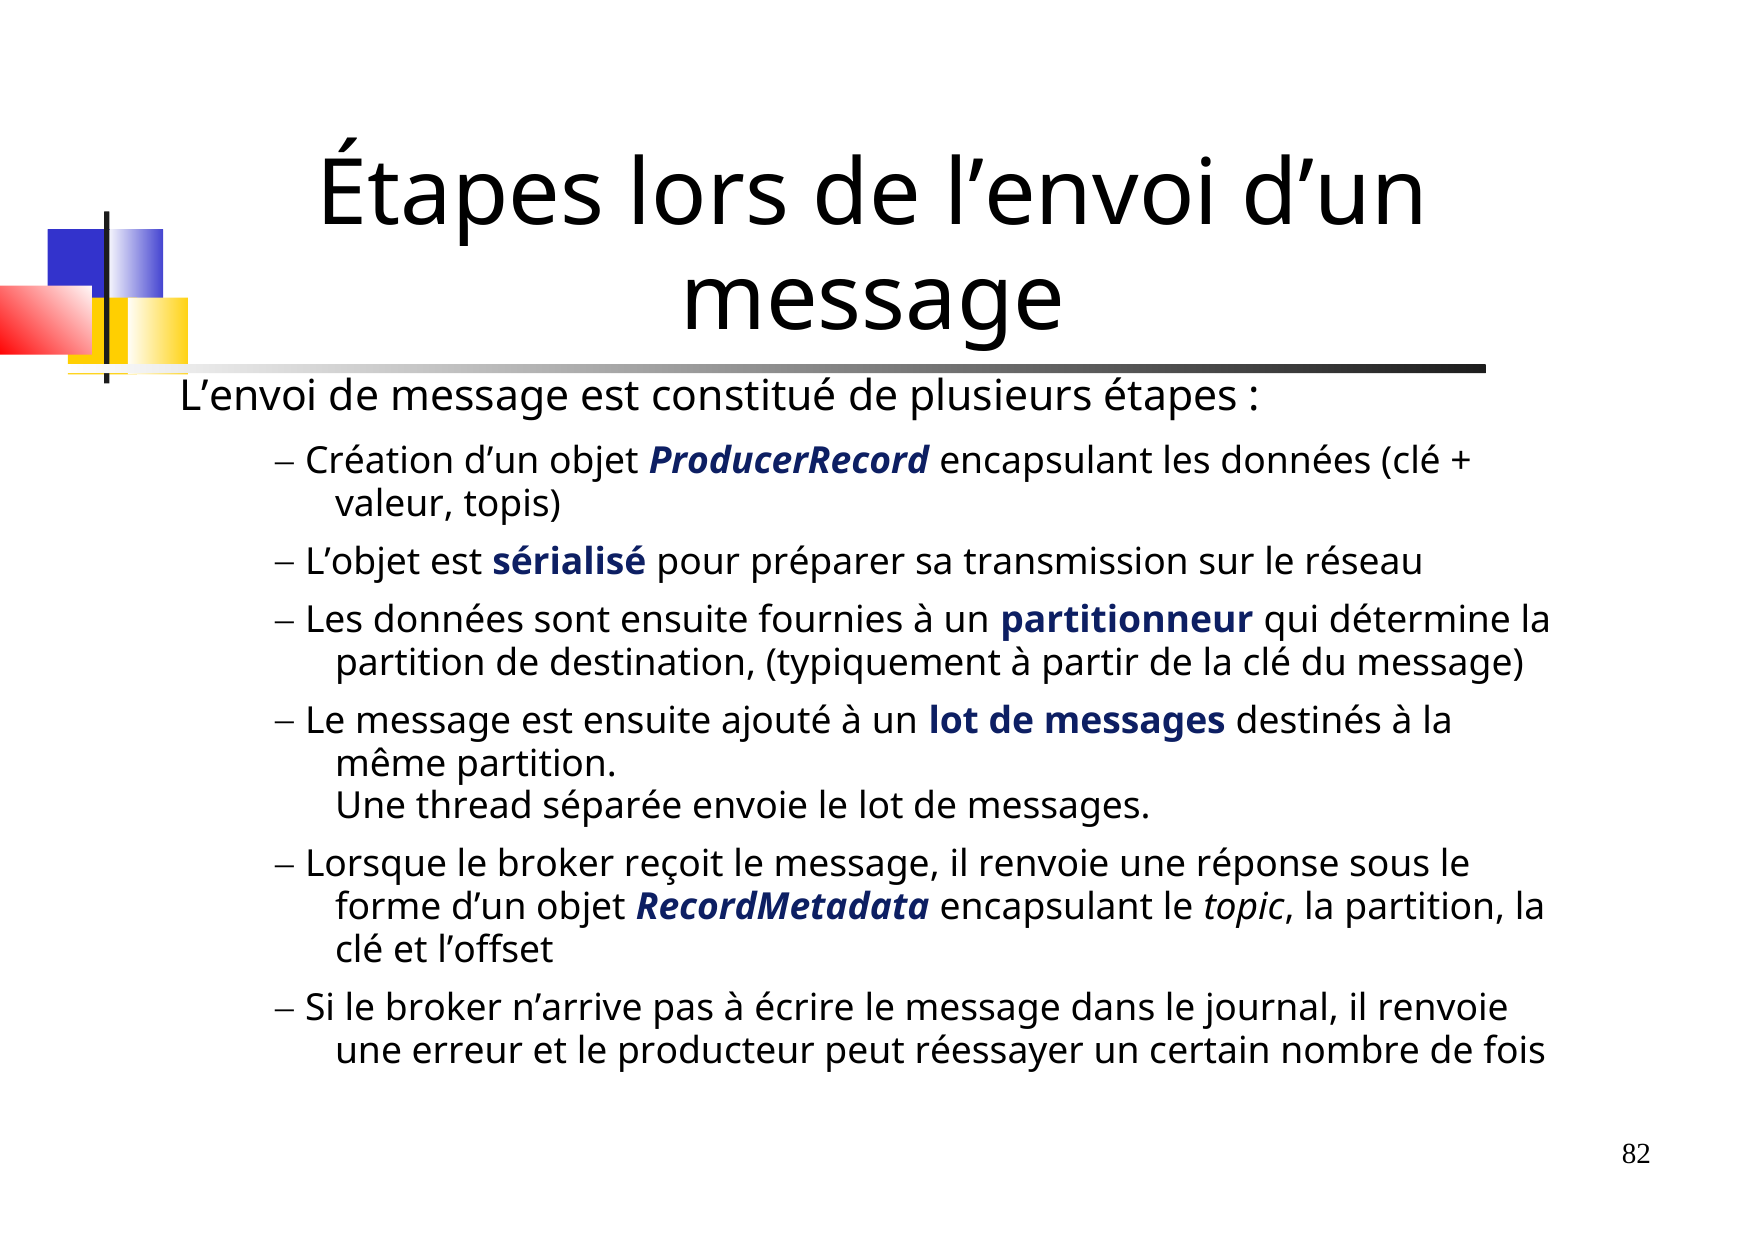

# Étapes lors de l’envoi d’un message
L’envoi de message est constitué de plusieurs étapes :
Création d’un objet ProducerRecord encapsulant les données (clé + valeur, topis)
L’objet est sérialisé pour préparer sa transmission sur le réseau
Les données sont ensuite fournies à un partitionneur qui détermine la partition de destination, (typiquement à partir de la clé du message)
Le message est ensuite ajouté à un lot de messages destinés à la même partition.
Une thread séparée envoie le lot de messages.
Lorsque le broker reçoit le message, il renvoie une réponse sous le forme d’un objet RecordMetadata encapsulant le topic, la partition, la clé et l’offset
Si le broker n’arrive pas à écrire le message dans le journal, il renvoie une erreur et le producteur peut réessayer un certain nombre de fois